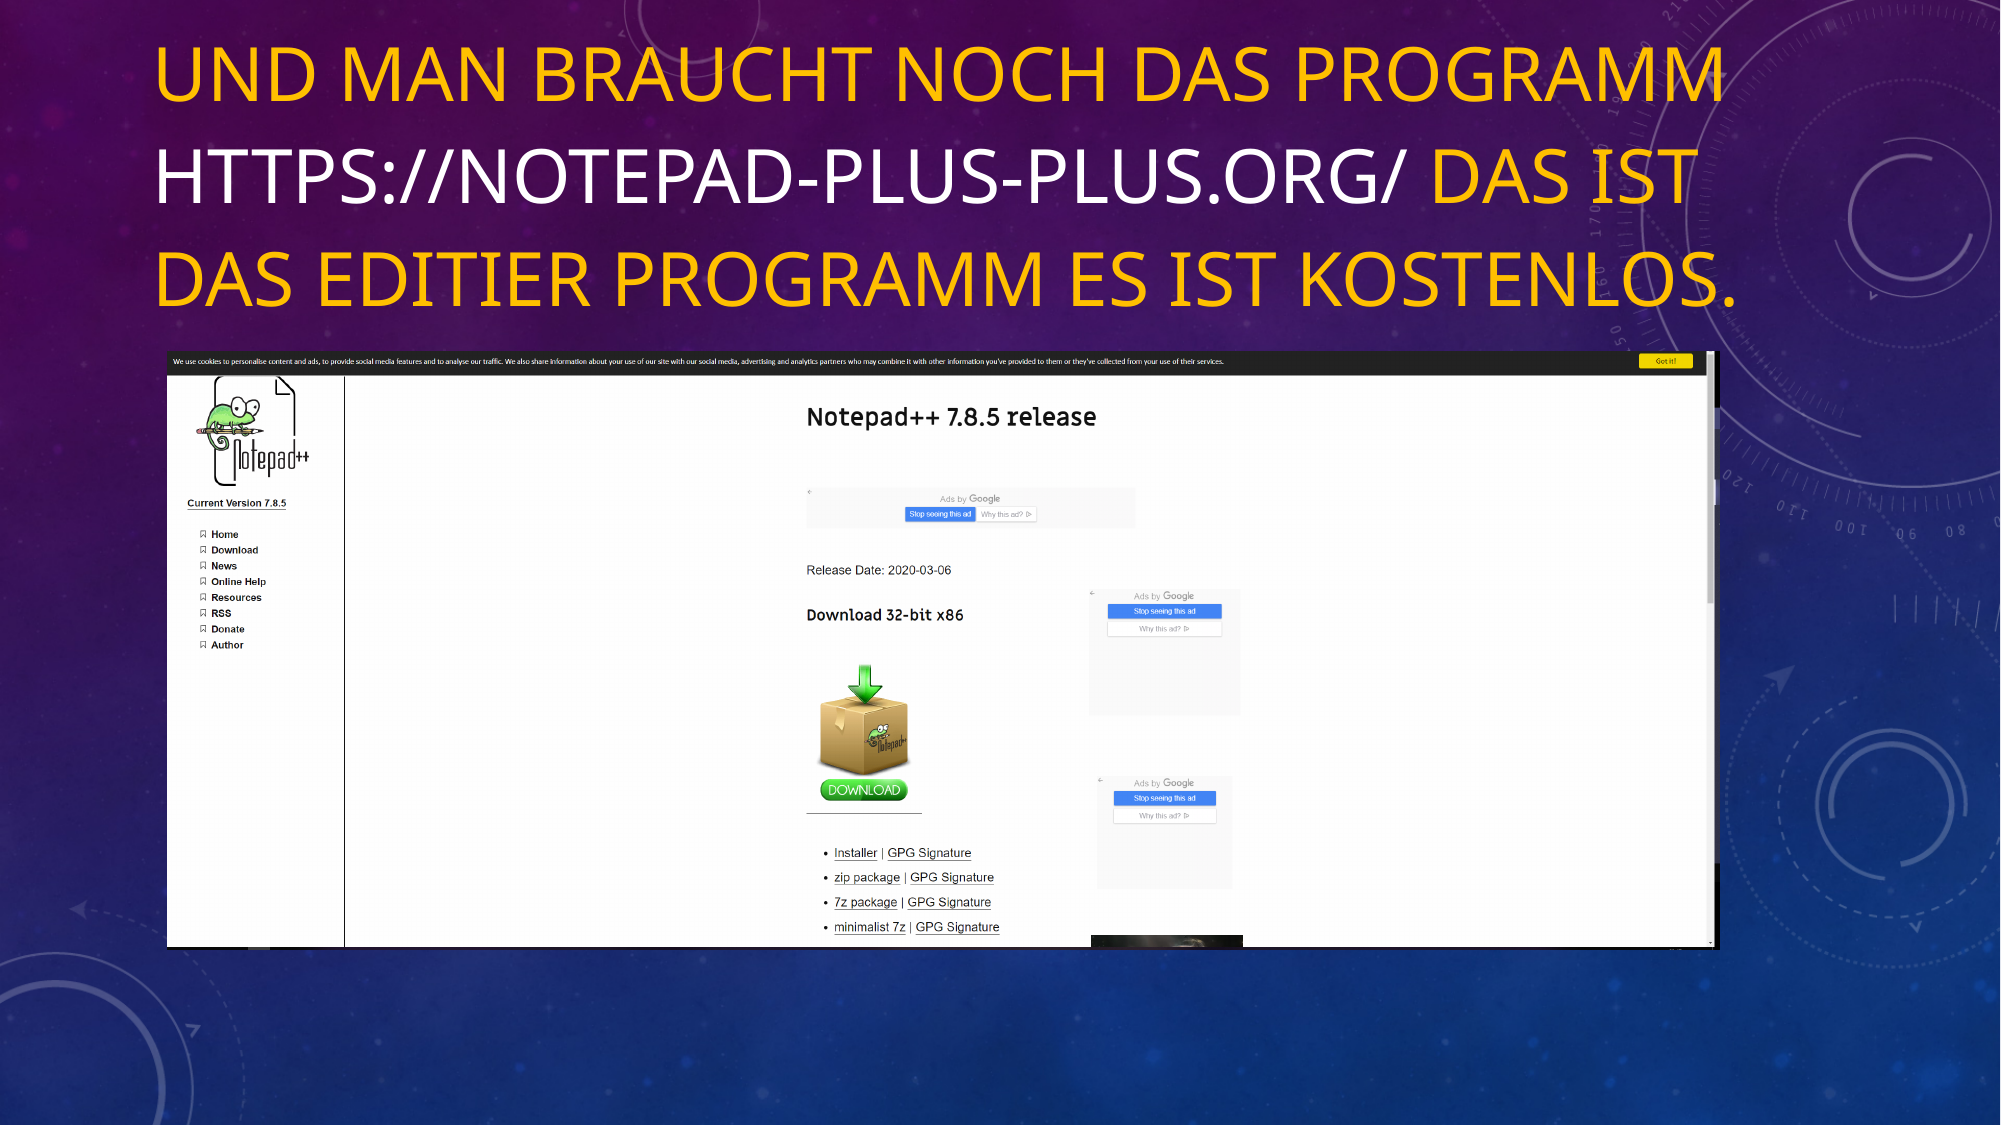

# Und man braucht noch das Programmhttps://notepad-plus-plus.org/ das ist das editier Programm es ist kostenlos.